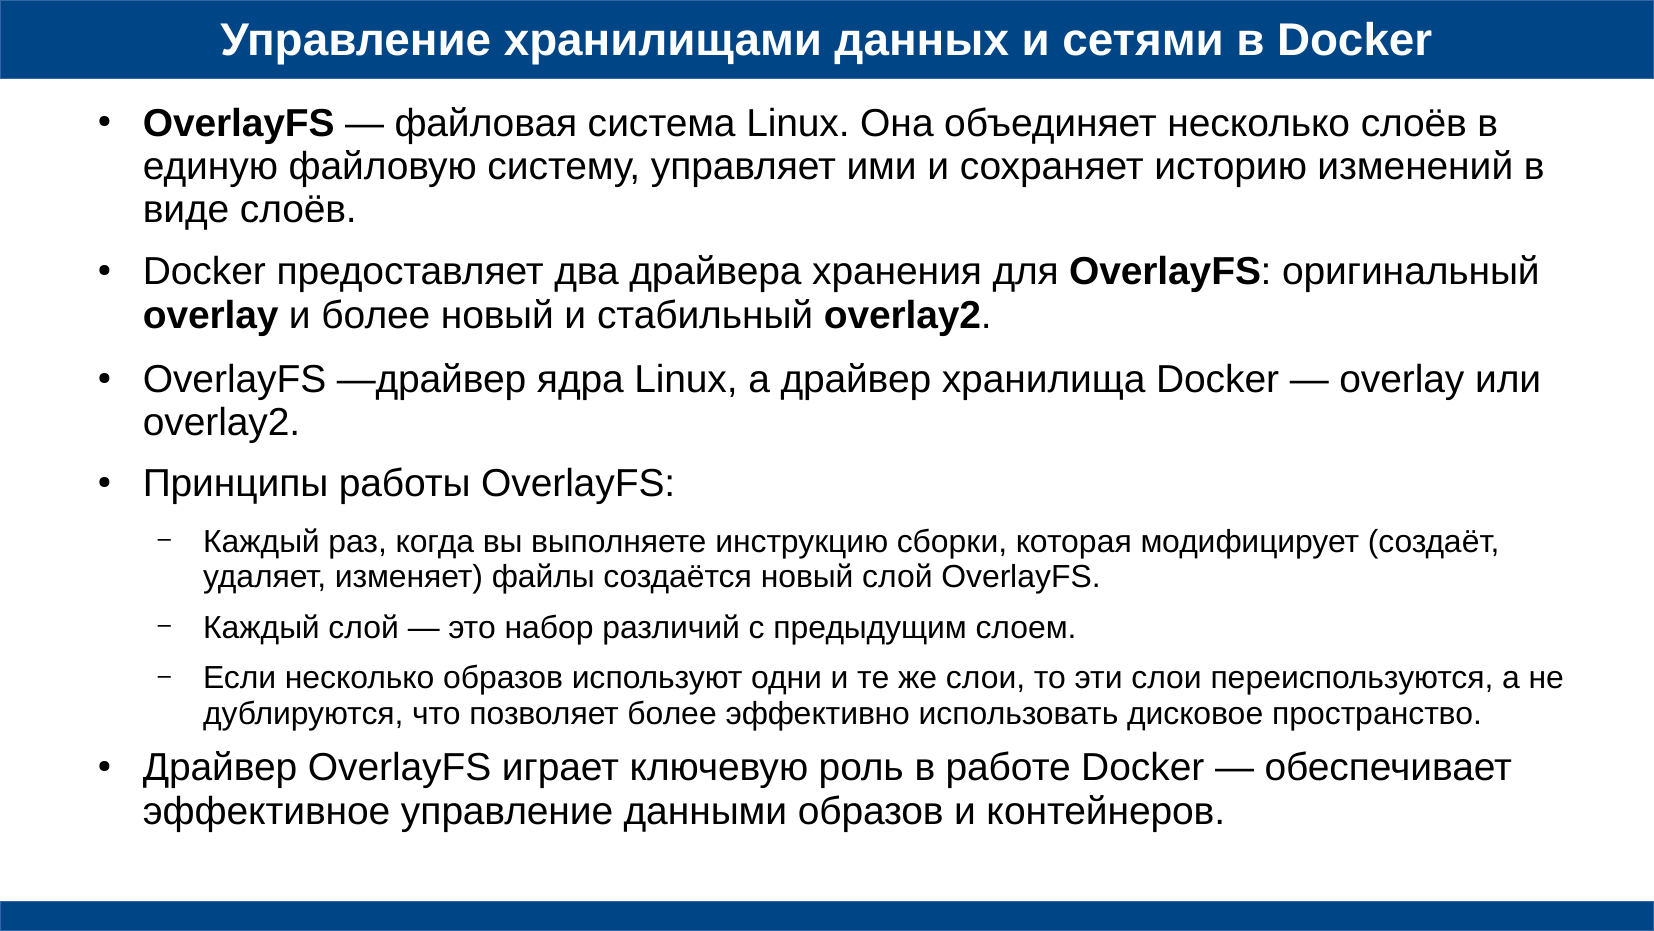

# Управление хранилищами данных и сетями в Docker
OverlayFS — файловая система Linux. Она объединяет несколько слоёв в единую файловую систему, управляет ими и сохраняет историю изменений в виде слоёв.
Docker предоставляет два драйвера хранения для OverlayFS: оригинальный overlay и более новый и стабильный overlay2.
OverlayFS —драйвер ядра Linux, а драйвер хранилища Docker — overlay или overlay2.
Принципы работы OverlayFS:
Каждый раз, когда вы выполняете инструкцию сборки, которая модифицирует (создаёт, удаляет, изменяет) файлы создаётся новый слой OverlayFS.
Каждый слой — это набор различий с предыдущим слоем.
Если несколько образов используют одни и те же слои, то эти слои переиспользуются, а не дублируются, что позволяет более эффективно использовать дисковое пространство.
Драйвер OverlayFS играет ключевую роль в работе Docker — обеспечивает эффективное управление данными образов и контейнеров.